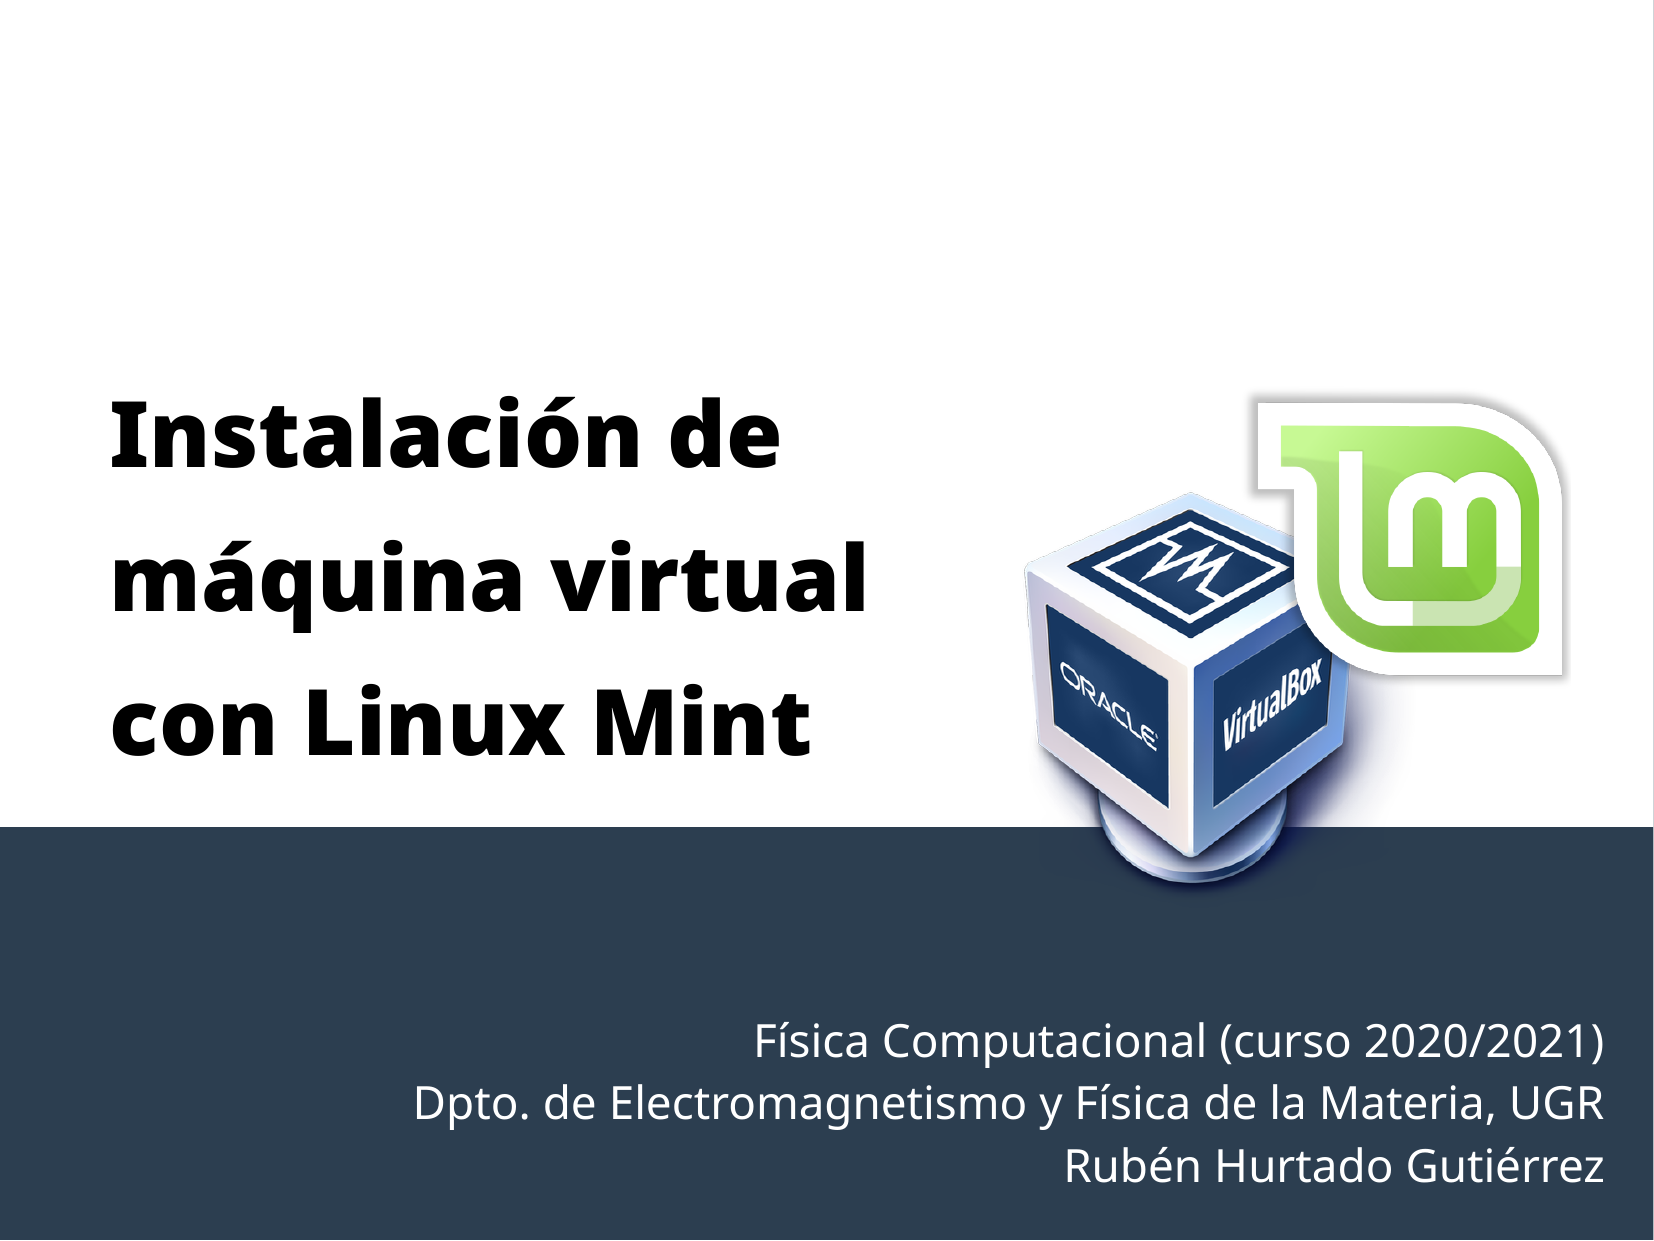

Instalación de máquina virtual con Linux Mint
# Física Computacional (curso 2020/2021)
Dpto. de Electromagnetismo y Física de la Materia, UGR
Rubén Hurtado Gutiérrez